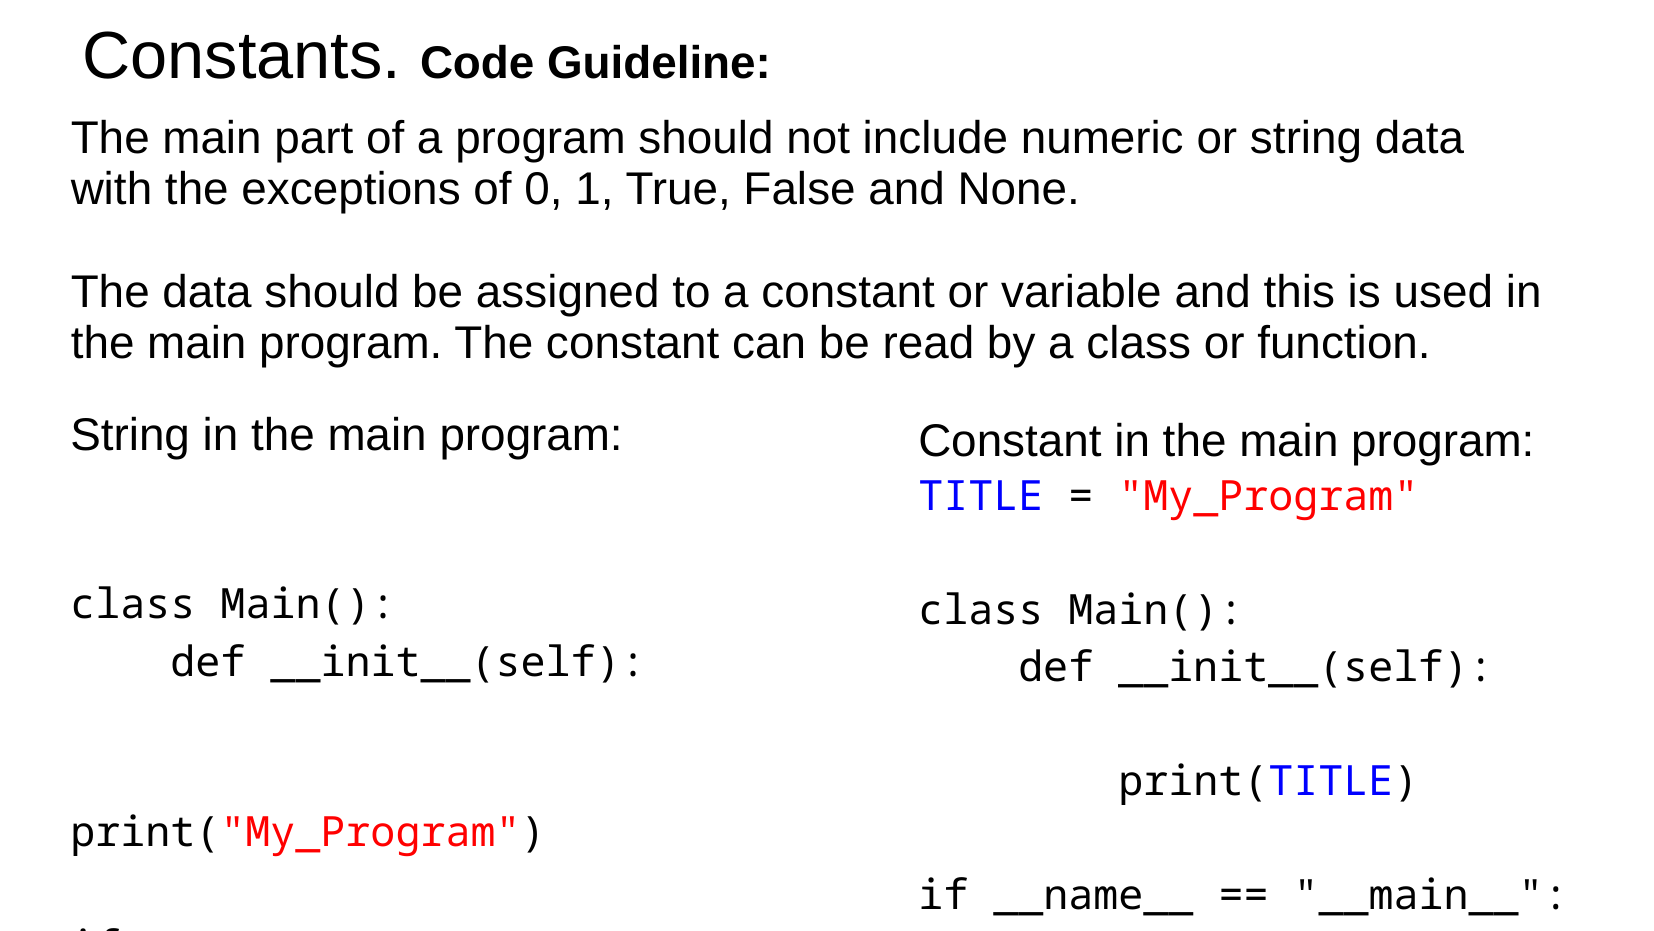

# Constants. Code Guideline:
The main part of a program should not include numeric or string data with the exceptions of 0, 1, True, False and None.
The data should be assigned to a constant or variable and this is used in the main program. The constant can be read by a class or function.
String in the main program:
class Main():
 def __init__(self):
 print("My_Program")
if __name__ == "__main__":
 Main()
Constant in the main program:
TITLE = "My_Program"
class Main():
 def __init__(self):
 print(TITLE)
if __name__ == "__main__":
 Main()